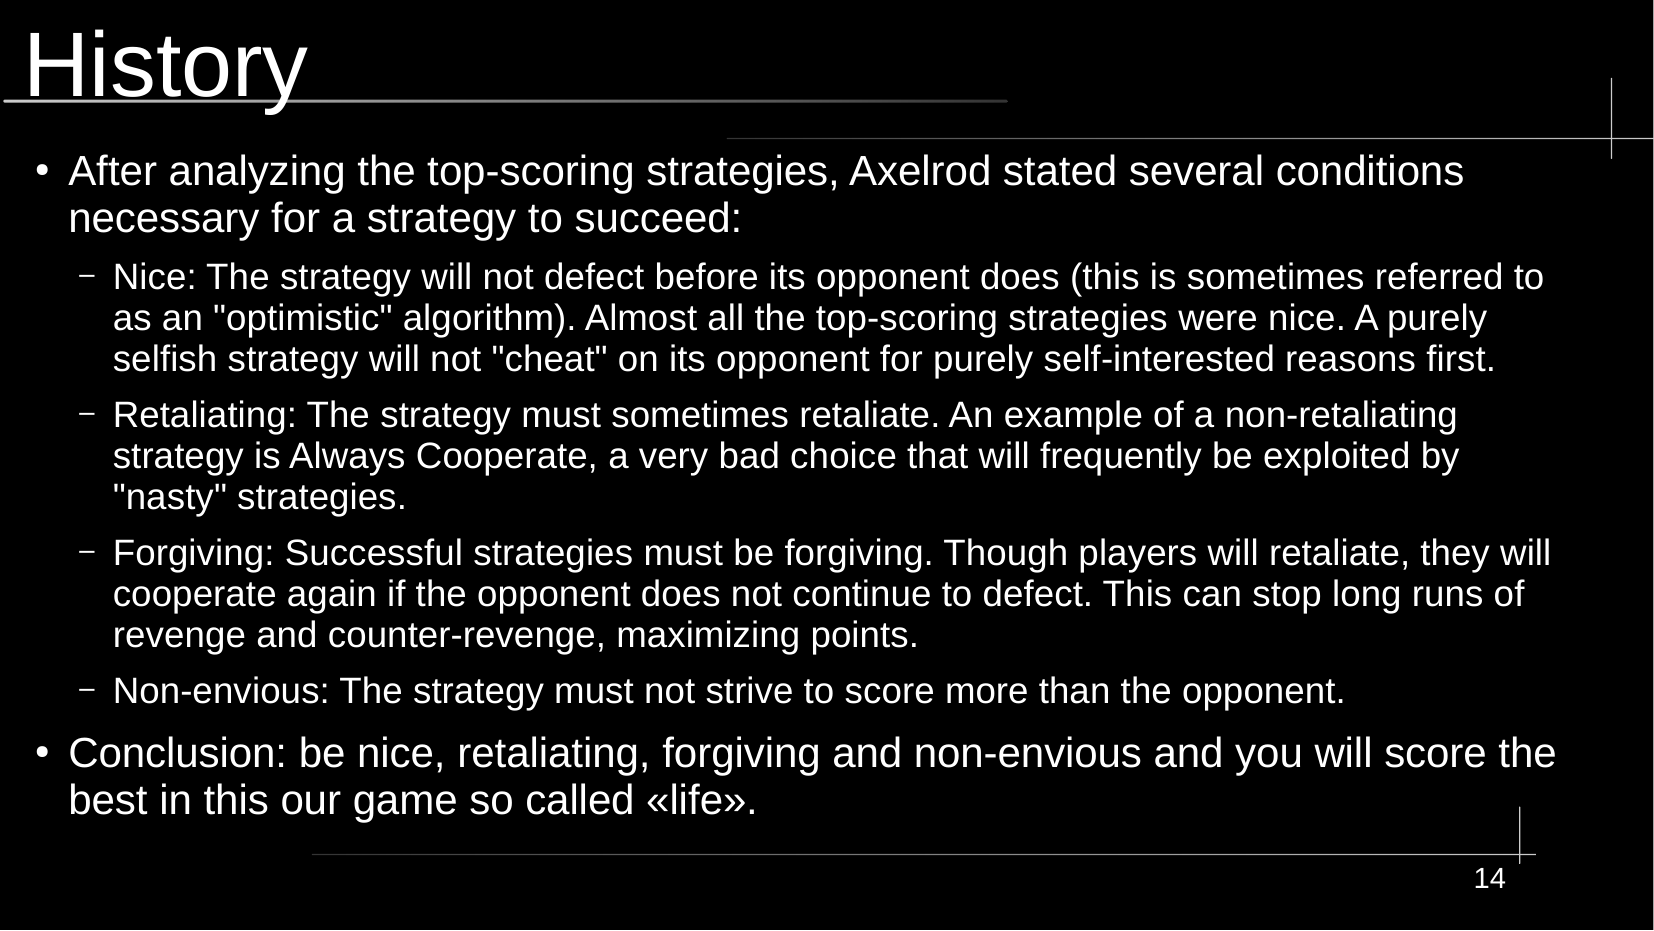

# History
After analyzing the top-scoring strategies, Axelrod stated several conditions necessary for a strategy to succeed:
Nice: The strategy will not defect before its opponent does (this is sometimes referred to as an "optimistic" algorithm). Almost all the top-scoring strategies were nice. A purely selfish strategy will not "cheat" on its opponent for purely self-interested reasons first.
Retaliating: The strategy must sometimes retaliate. An example of a non-retaliating strategy is Always Cooperate, a very bad choice that will frequently be exploited by "nasty" strategies.
Forgiving: Successful strategies must be forgiving. Though players will retaliate, they will cooperate again if the opponent does not continue to defect. This can stop long runs of revenge and counter-revenge, maximizing points.
Non-envious: The strategy must not strive to score more than the opponent.
Conclusion: be nice, retaliating, forgiving and non-envious and you will score the best in this our game so called «life».
14